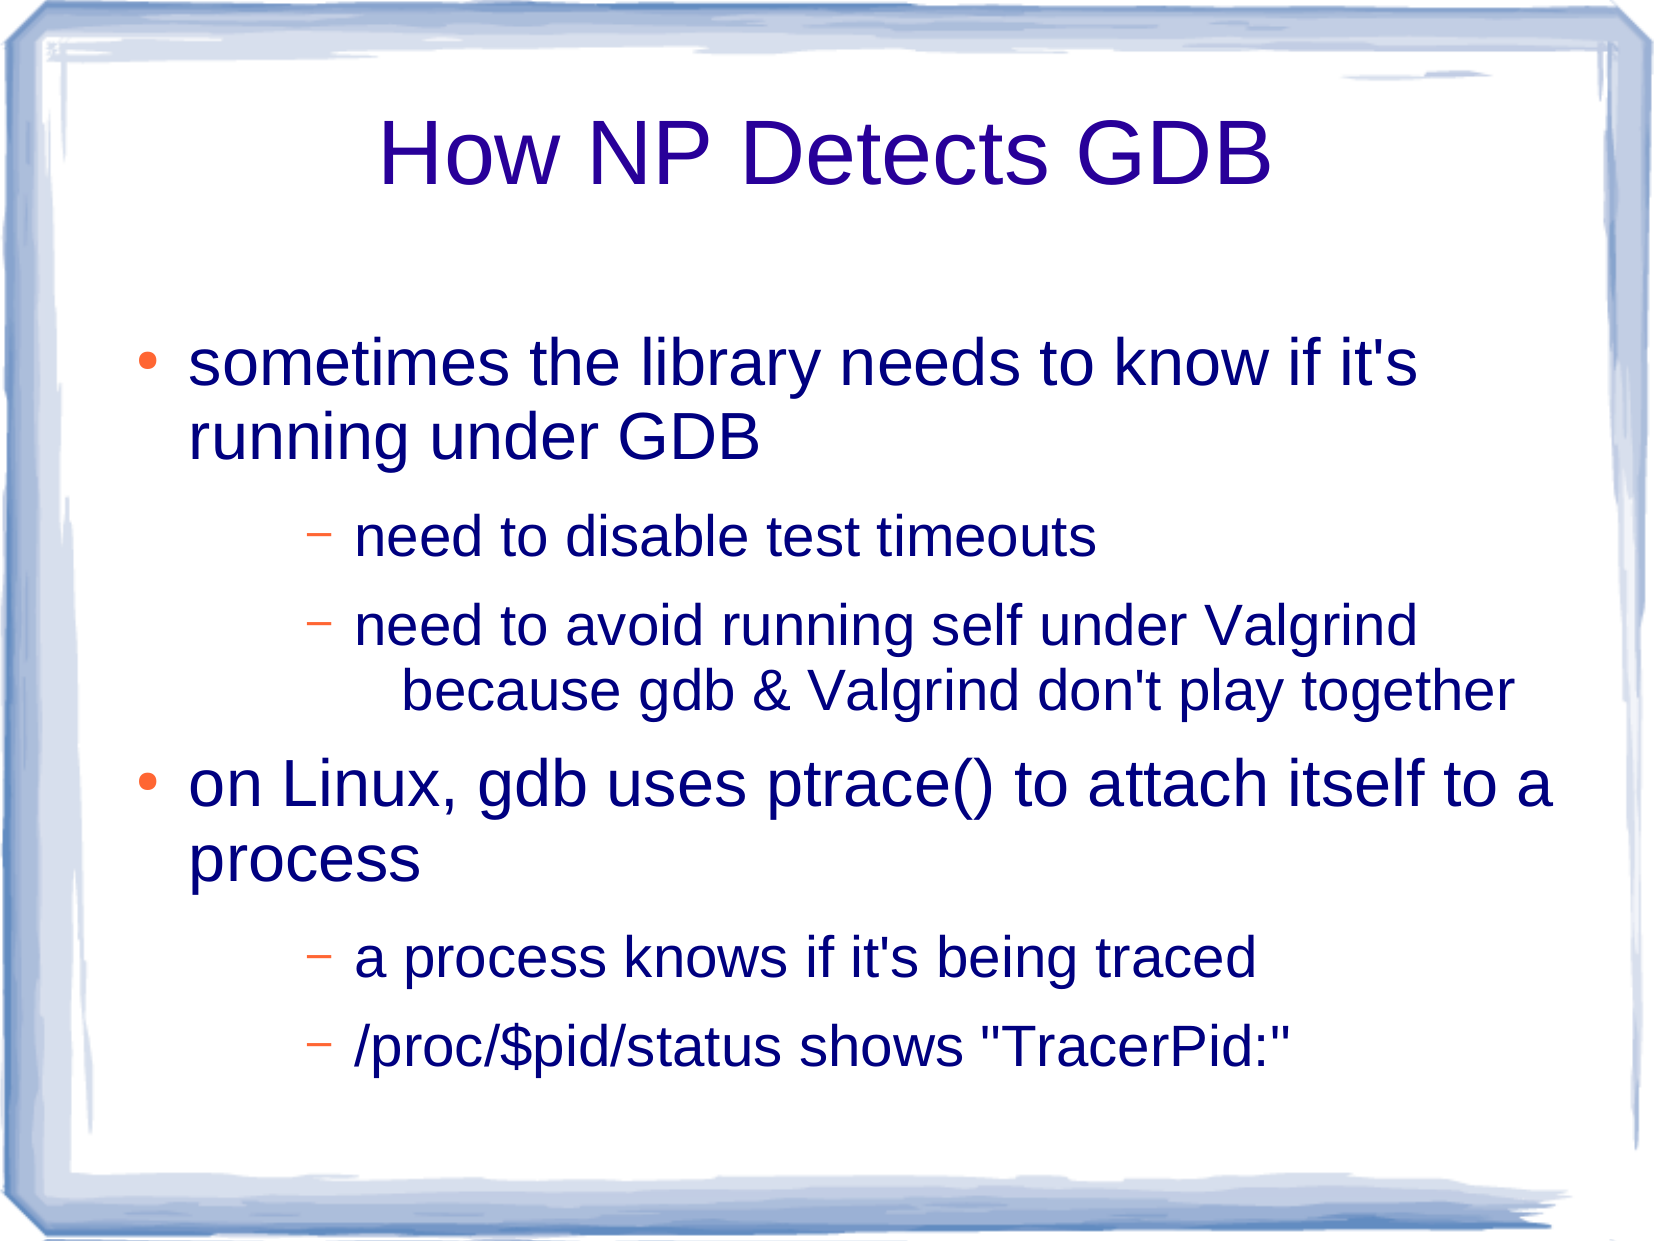

# How NP Detects GDB
sometimes the library needs to know if it's running under GDB
need to disable test timeouts
need to avoid running self under Valgrind because gdb & Valgrind don't play together
on Linux, gdb uses ptrace() to attach itself to a process
a process knows if it's being traced
/proc/$pid/status shows "TracerPid:"